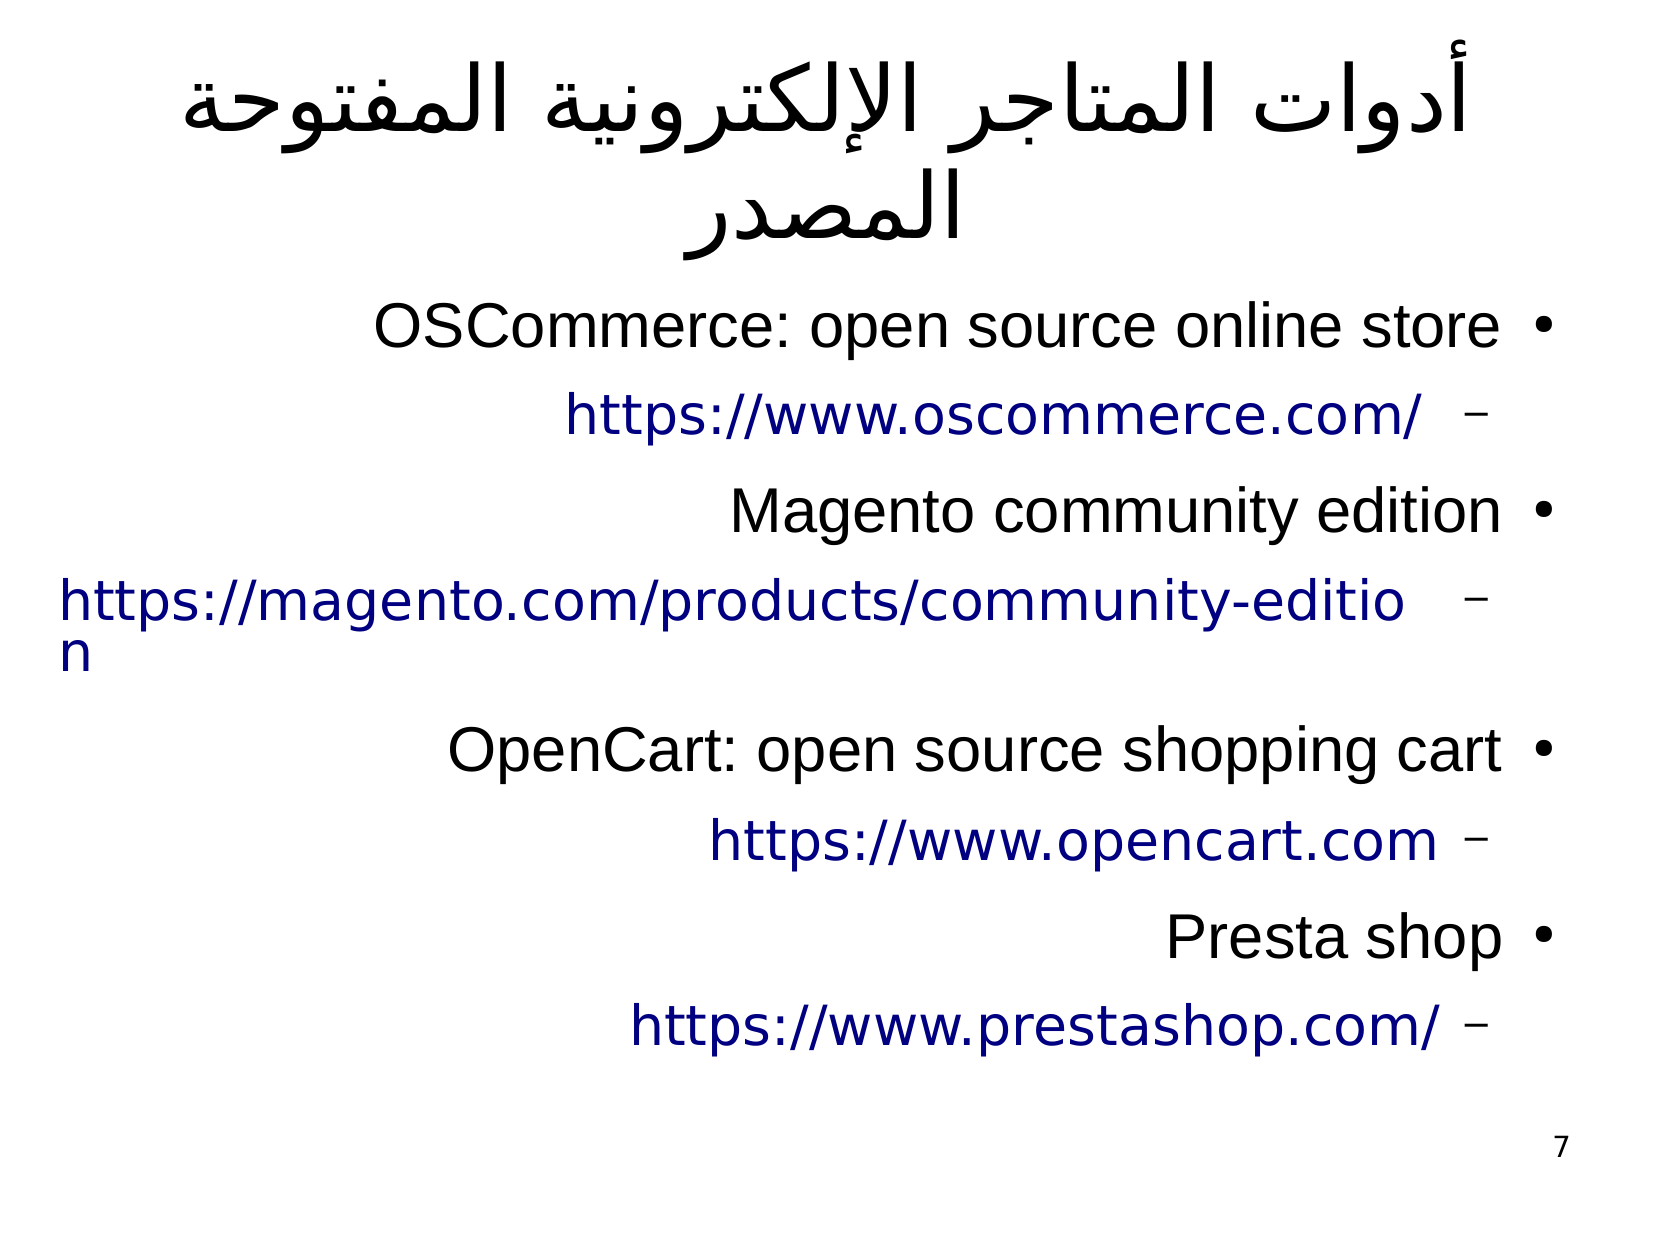

# أدوات المتاجر الإلكترونية المفتوحة المصدر
OSCommerce: open source online store
 https://www.oscommerce.com/
Magento community edition
https://magento.com/products/community-edition
OpenCart: open source shopping cart
https://www.opencart.com
Presta shop
https://www.prestashop.com/
7